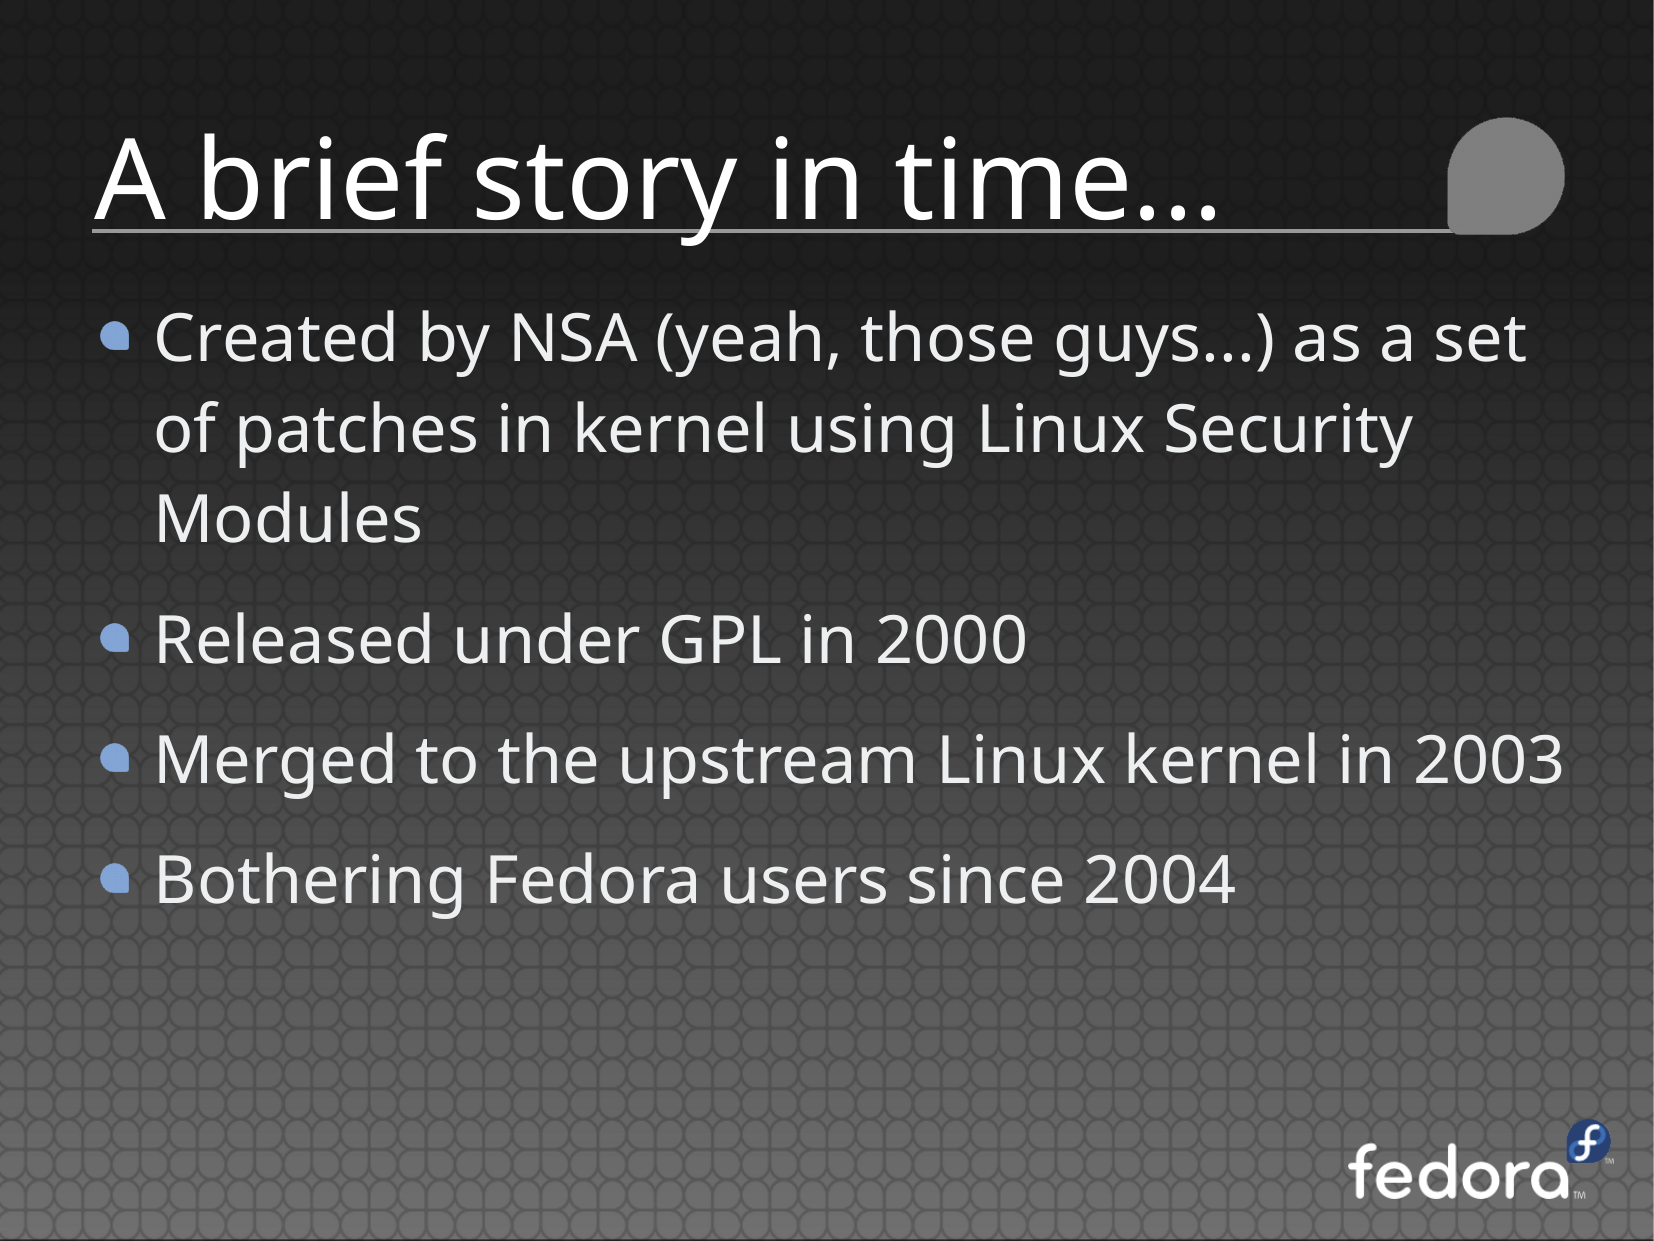

A brief story in time...
# Created by NSA (yeah, those guys...) as a set of patches in kernel using Linux Security Modules
Released under GPL in 2000
Merged to the upstream Linux kernel in 2003
Bothering Fedora users since 2004